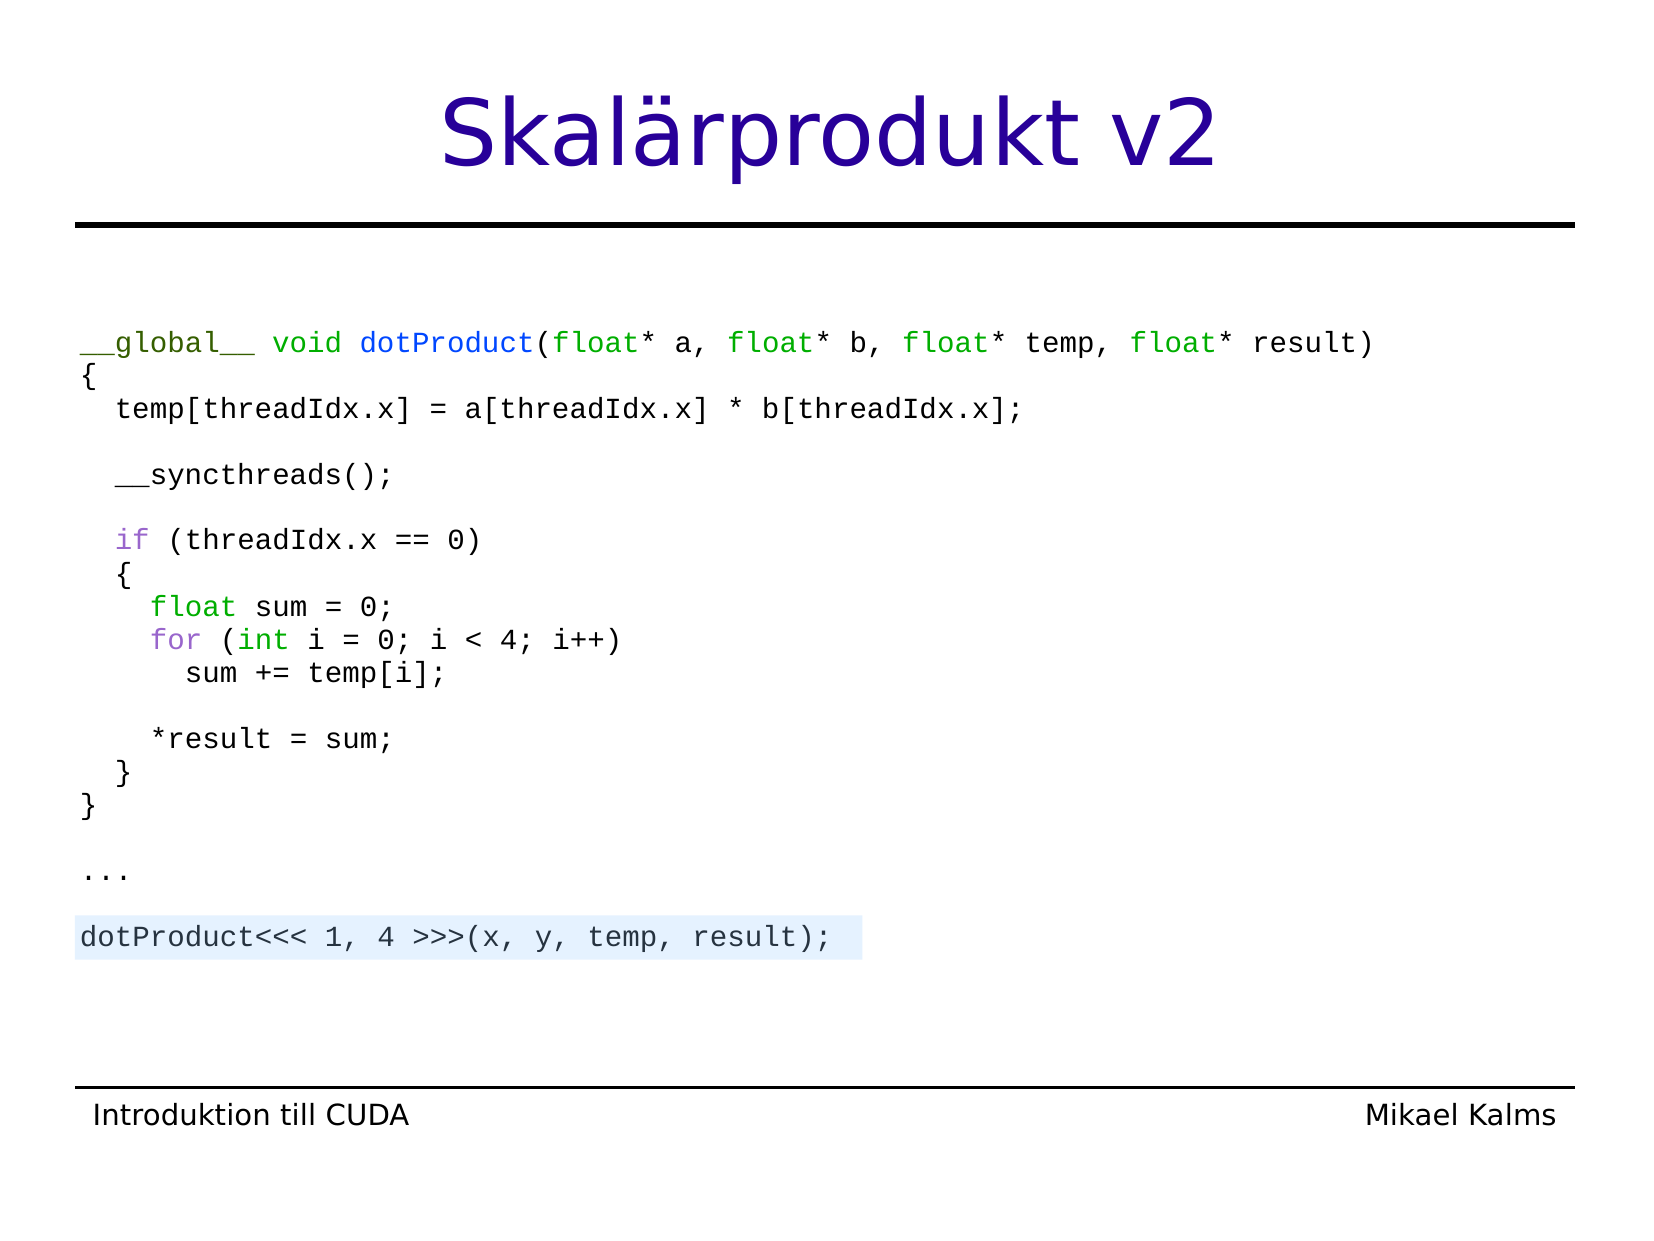

# Skalärprodukt v2
__global__ void dotProduct(float* a, float* b, float* temp, float* result)
{
 temp[threadIdx.x] = a[threadIdx.x] * b[threadIdx.x];
 __syncthreads();
 if (threadIdx.x == 0)
 {
 float sum = 0;
 for (int i = 0; i < 4; i++)
 sum += temp[i];
 *result = sum;
 }
}
...
dotProduct<<< 1, 4 >>>(x, y, temp, result);
Introduktion till CUDA
Mikael Kalms